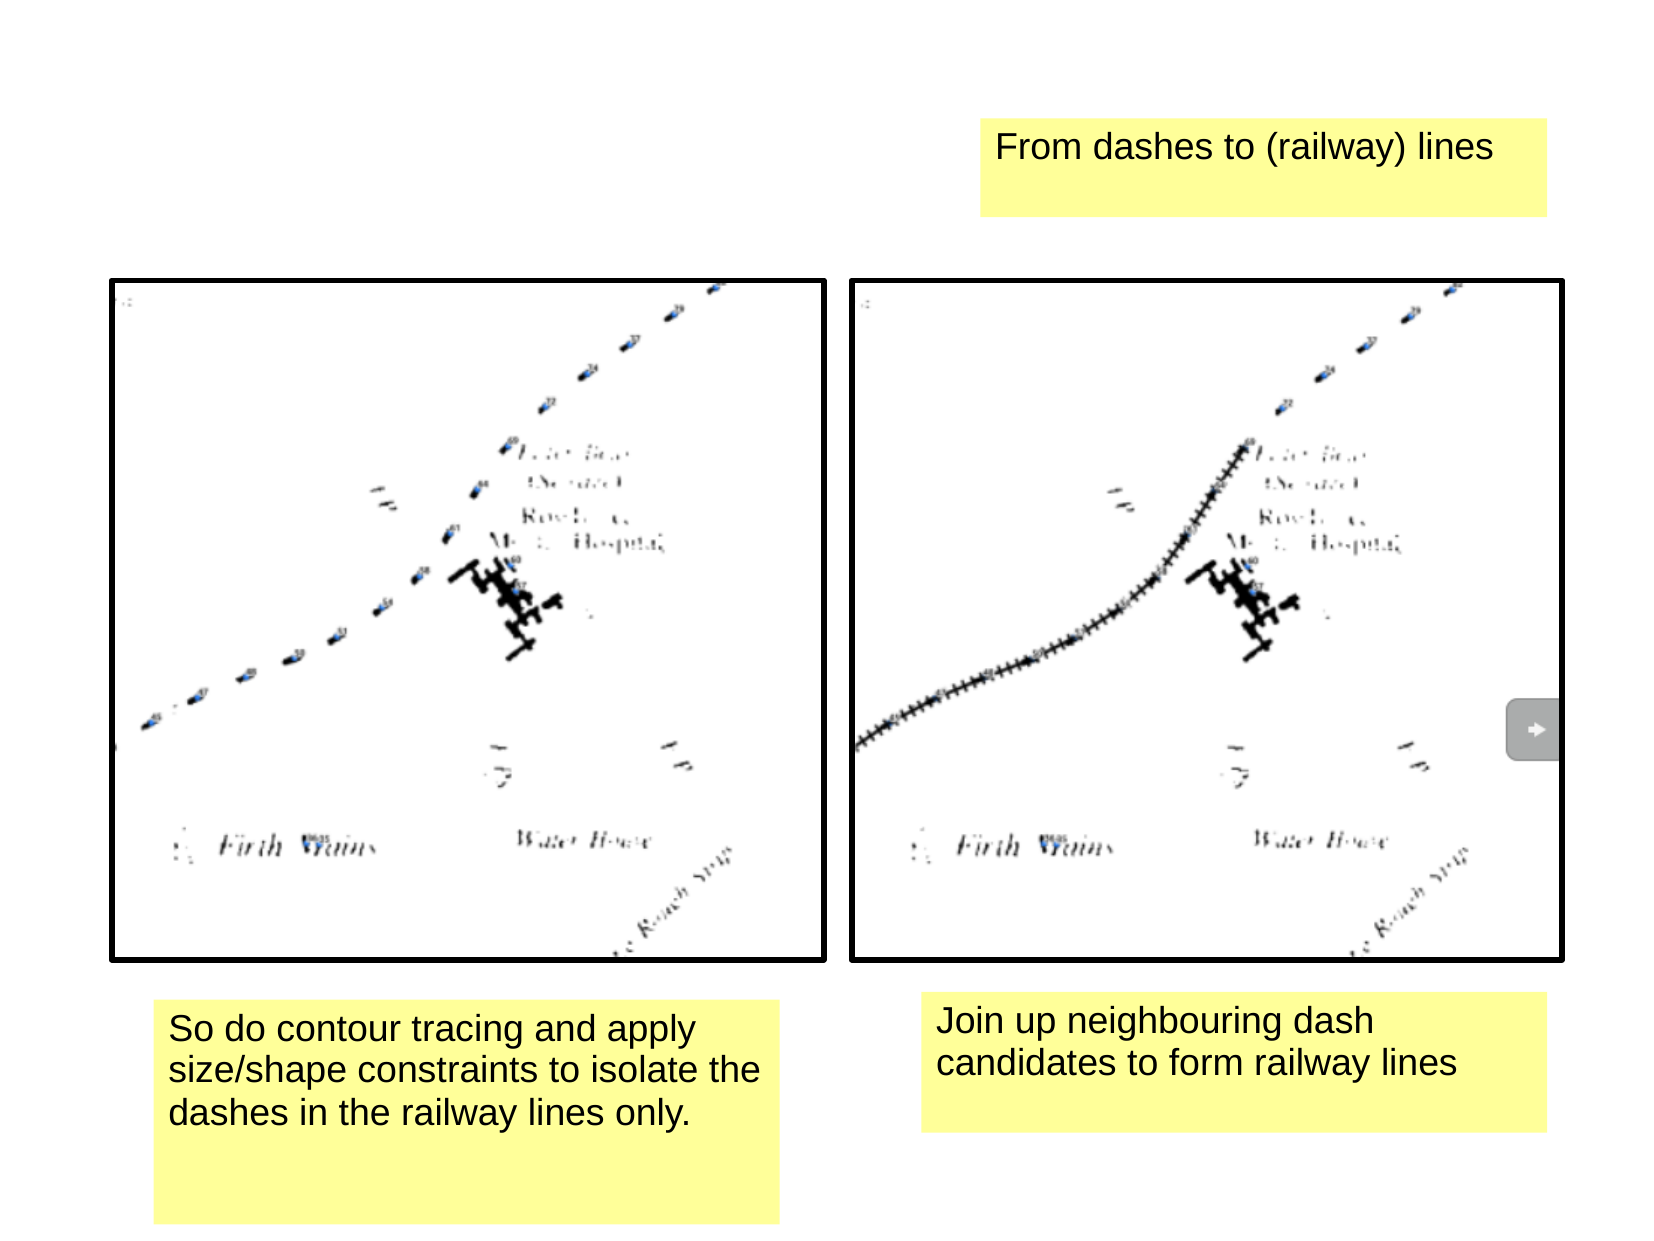

From dashes to (railway) lines
Join up neighbouring dash candidates to form railway lines
So do contour tracing and apply size/shape constraints to isolate the dashes in the railway lines only.